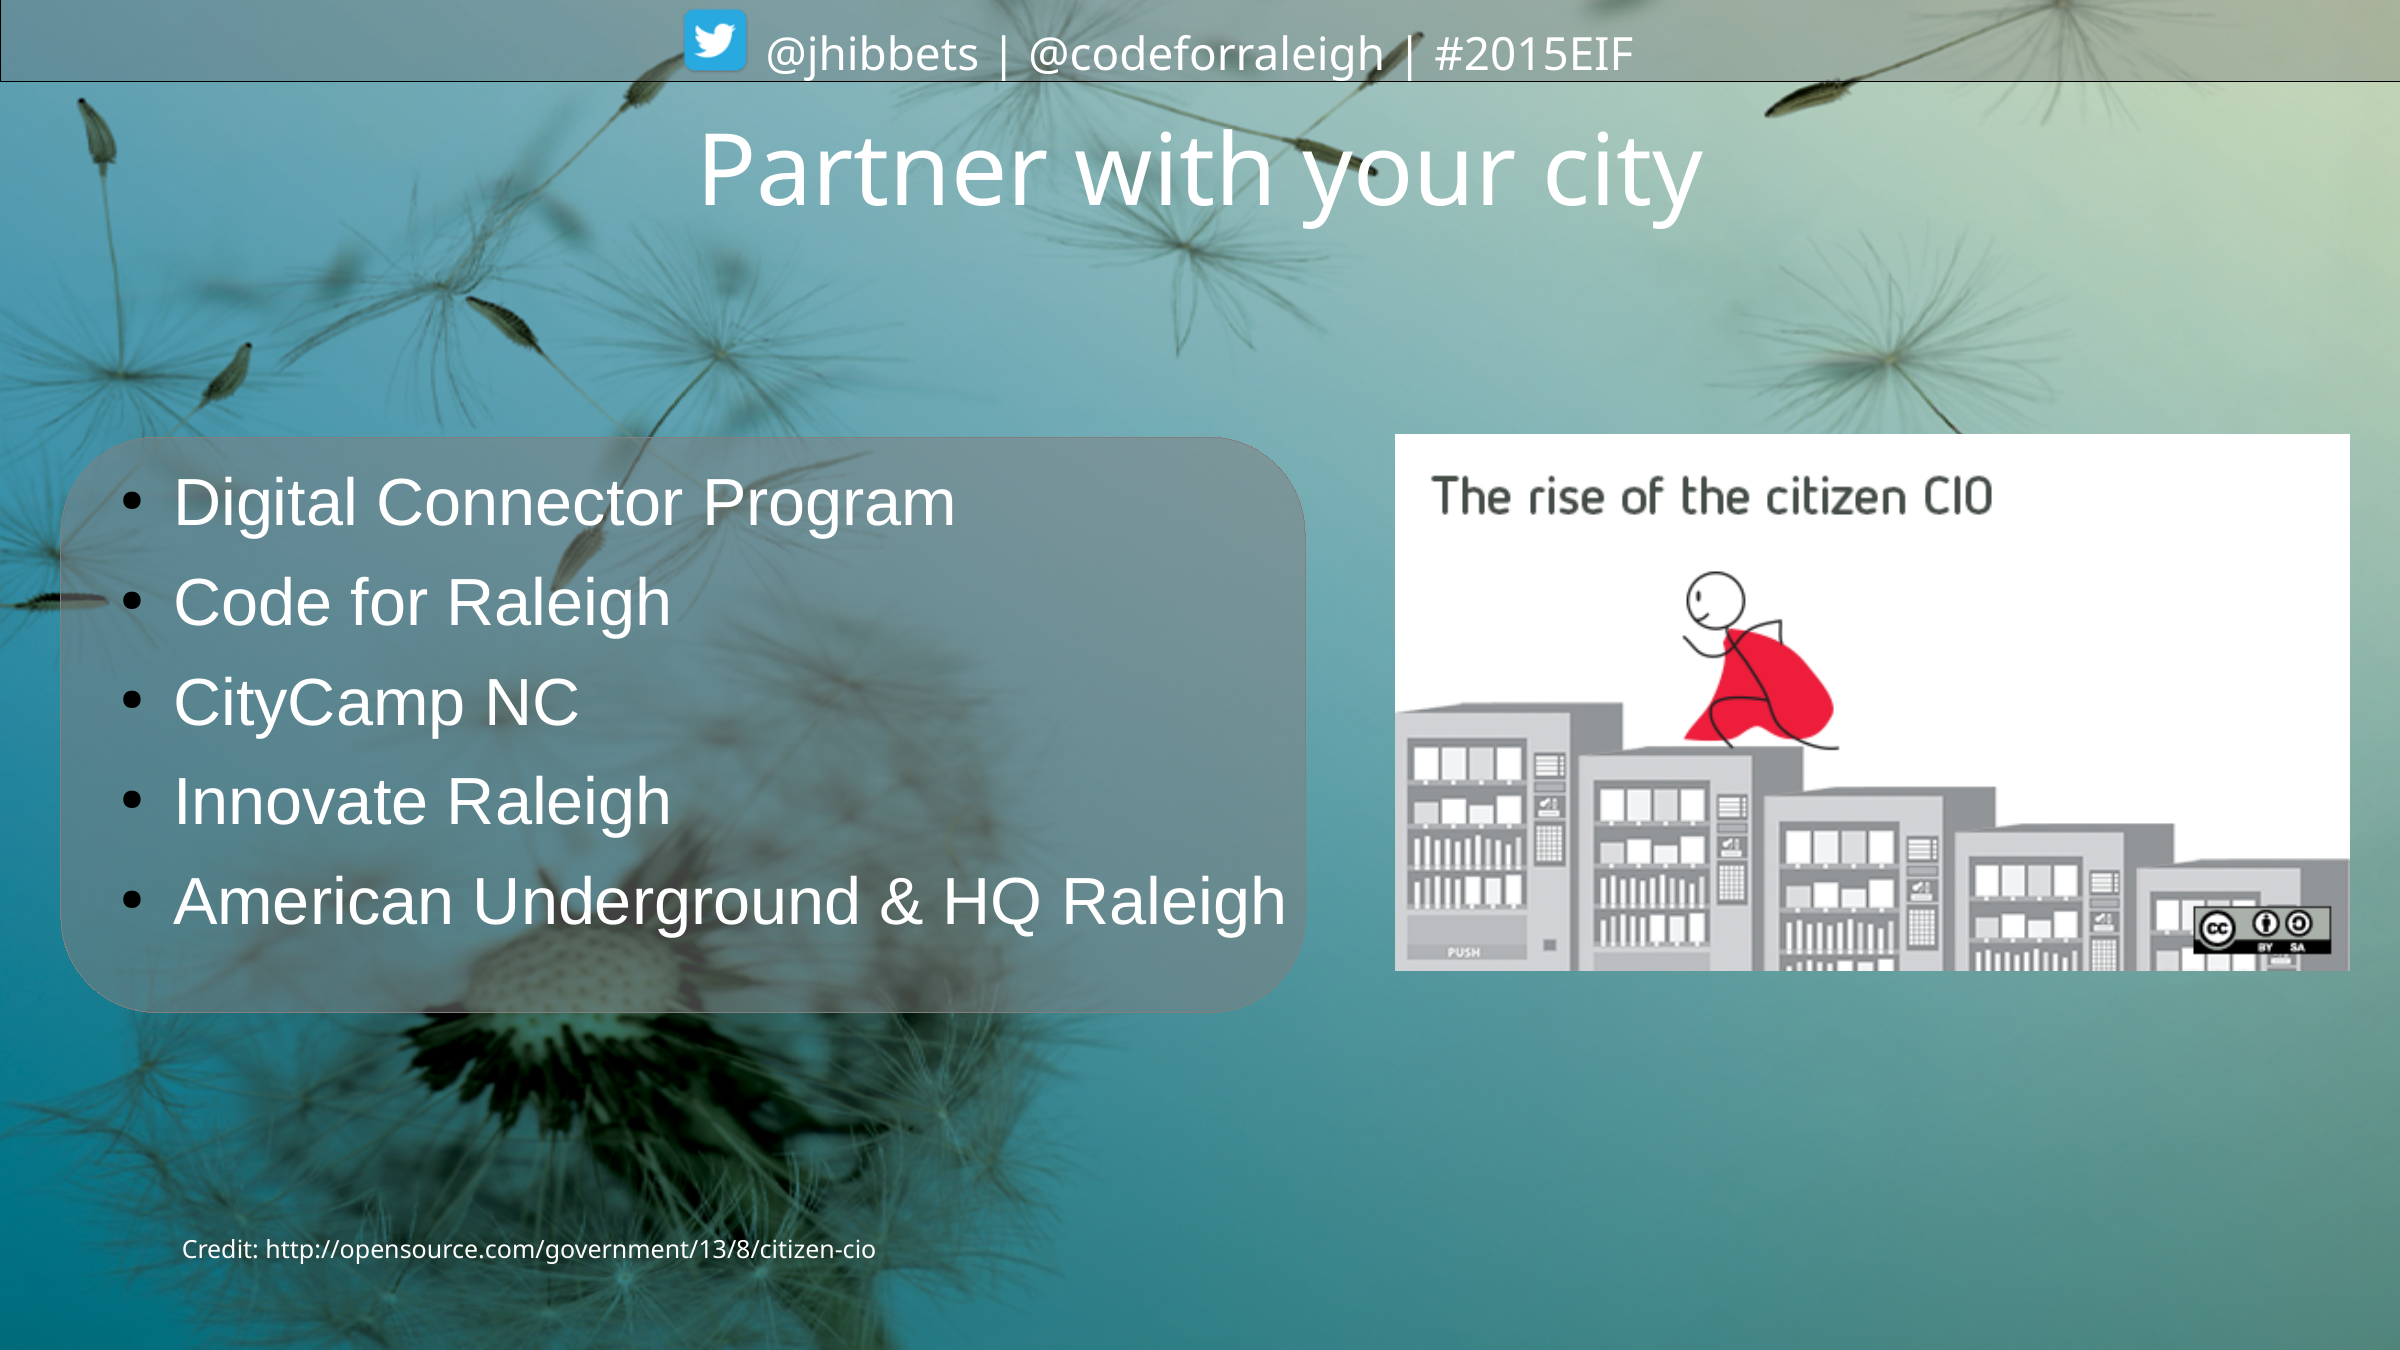

# Partner with your city
Digital Connector Program
Code for Raleigh
CityCamp NC
Innovate Raleigh
American Underground & HQ Raleigh
Credit: http://opensource.com/government/13/8/citizen-cio